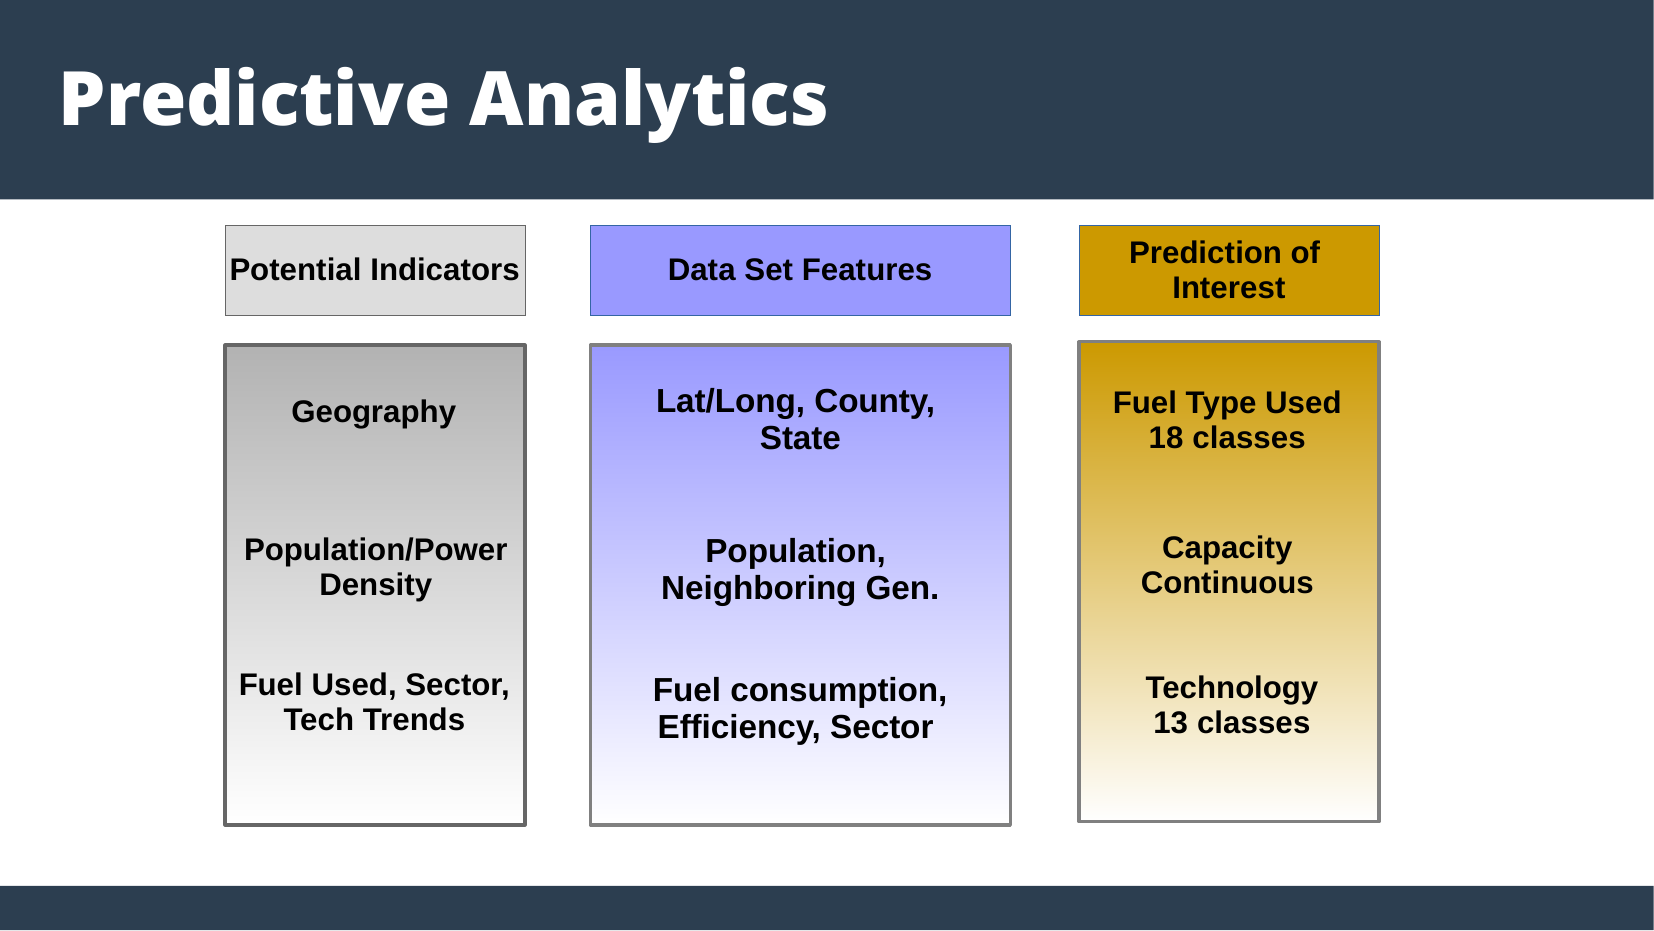

# Predictive Analytics
Potential Indicators
Geography
Population/Power Density
Fuel Used, Sector, Tech Trends
Data Set Features
Lat/Long, County,
State
Population,
Neighboring Gen.
Fuel consumption, Efficiency, Sector
Prediction of
Interest
Fuel Type Used
18 classes
Capacity
Continuous
Technology
13 classes